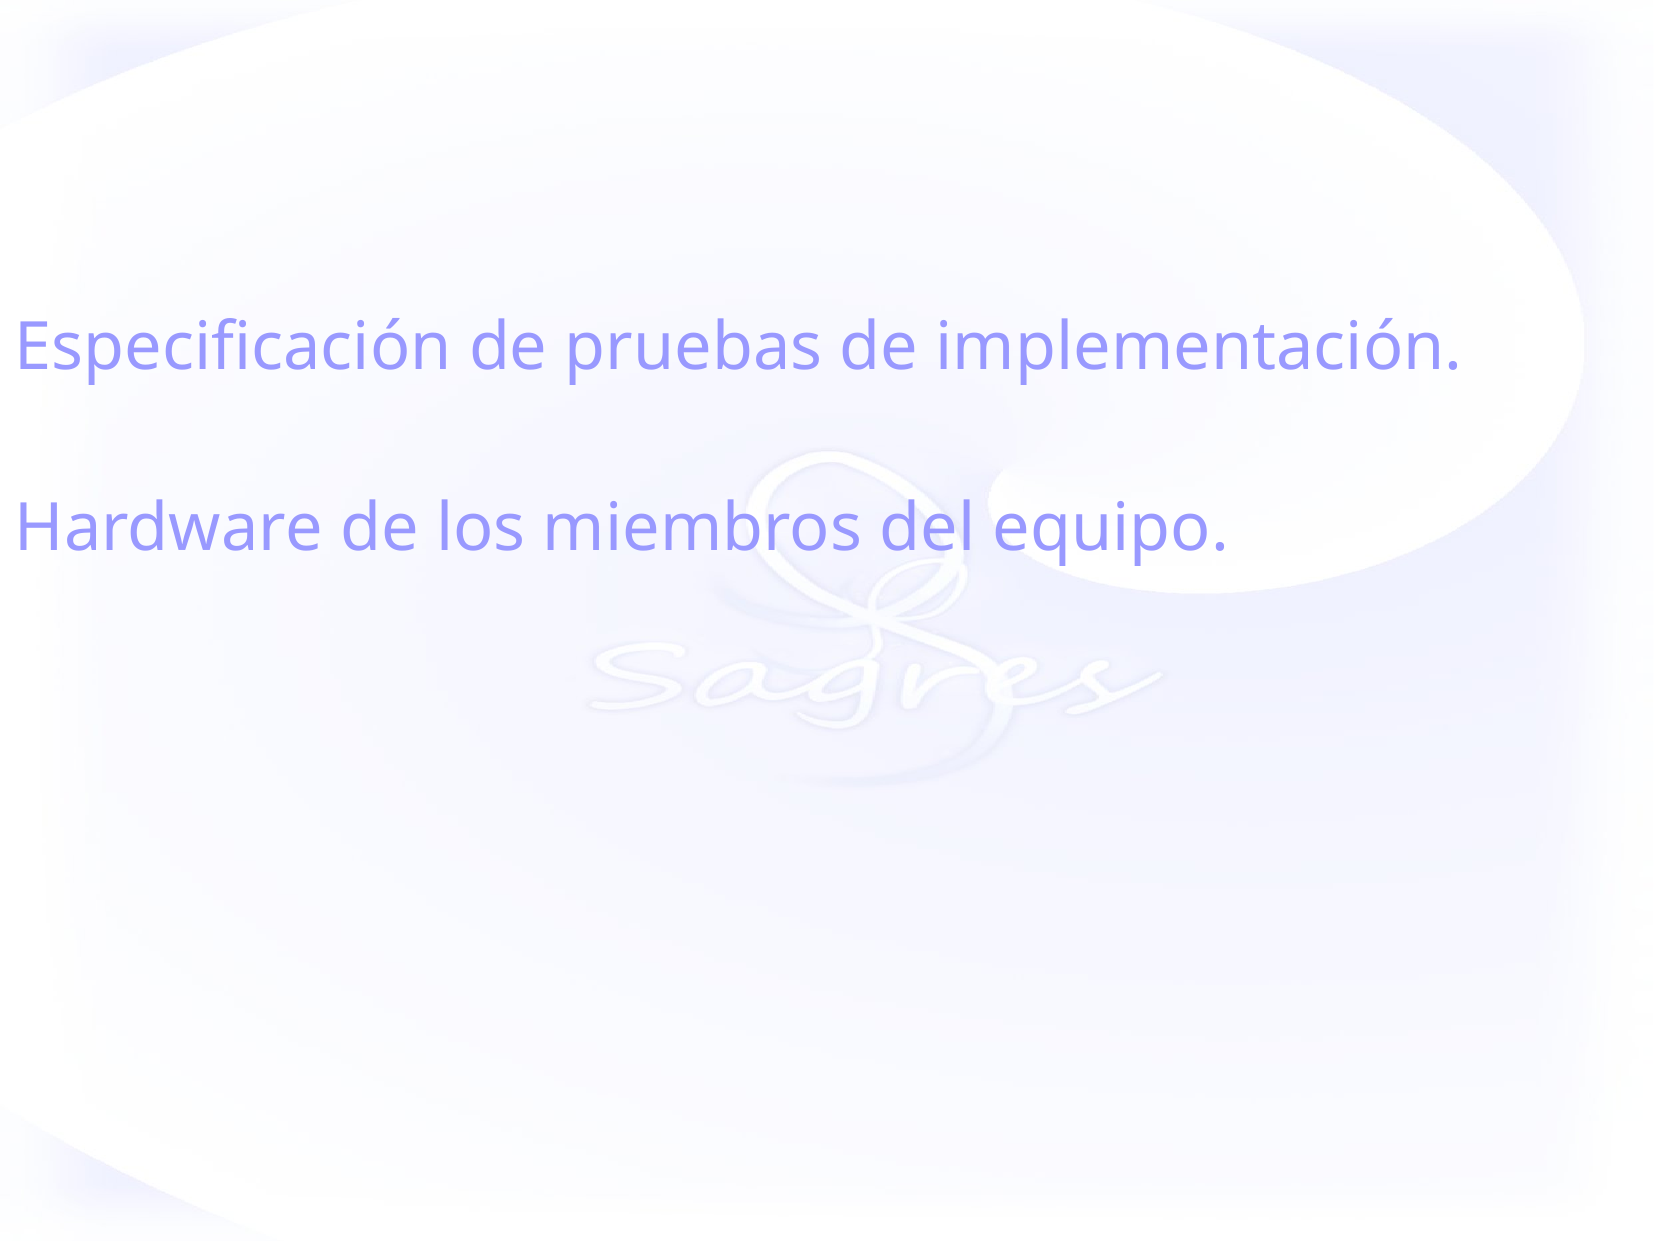

Especificación de pruebas de implementación.
Hardware de los miembros del equipo.
1